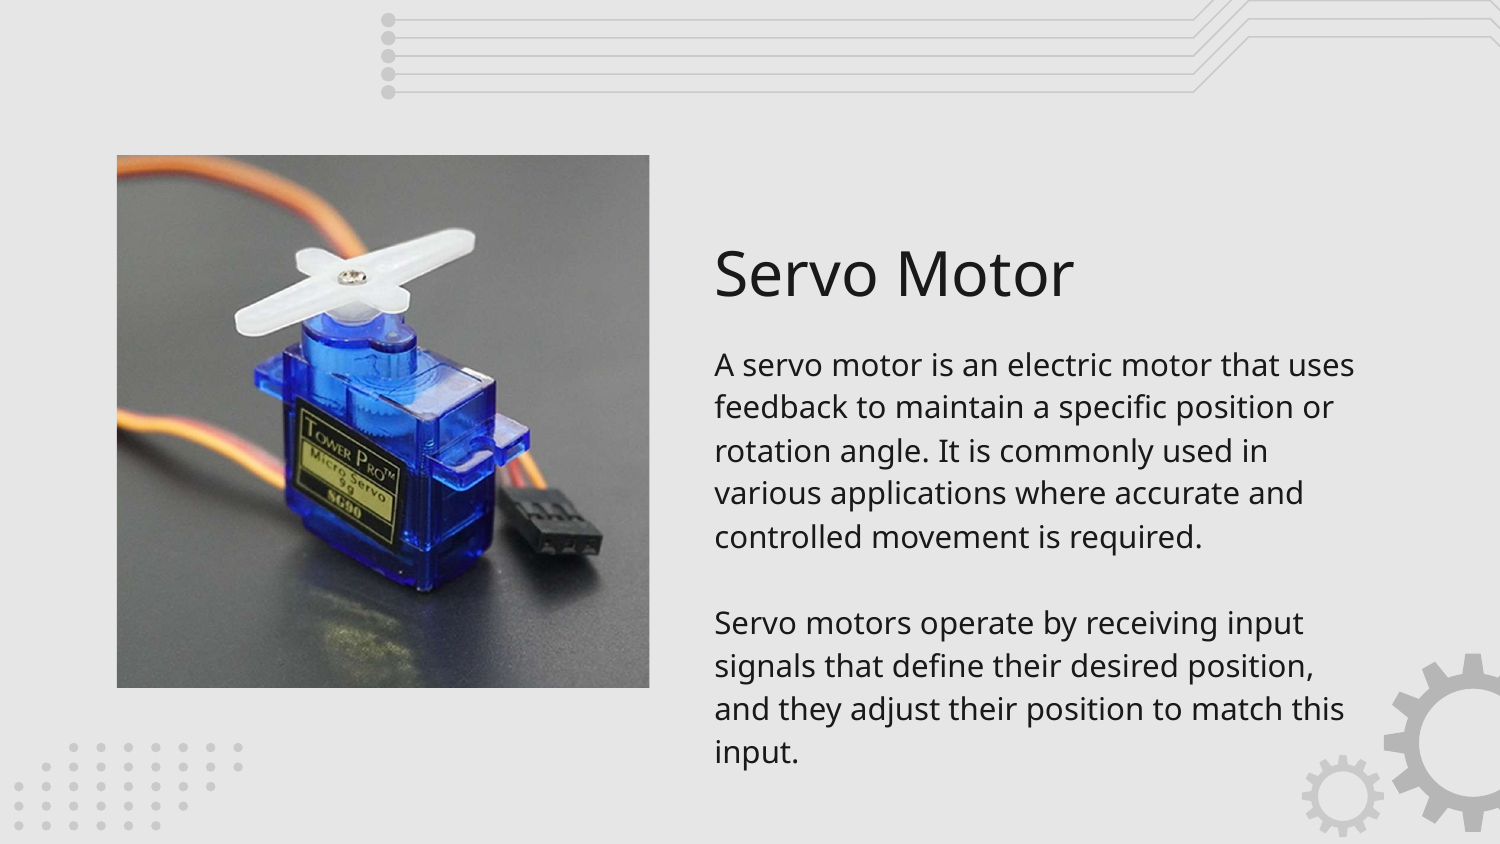

# Servo Motor
A servo motor is an electric motor that uses feedback to maintain a specific position or rotation angle. It is commonly used in various applications where accurate and controlled movement is required.
Servo motors operate by receiving input signals that define their desired position, and they adjust their position to match this input.